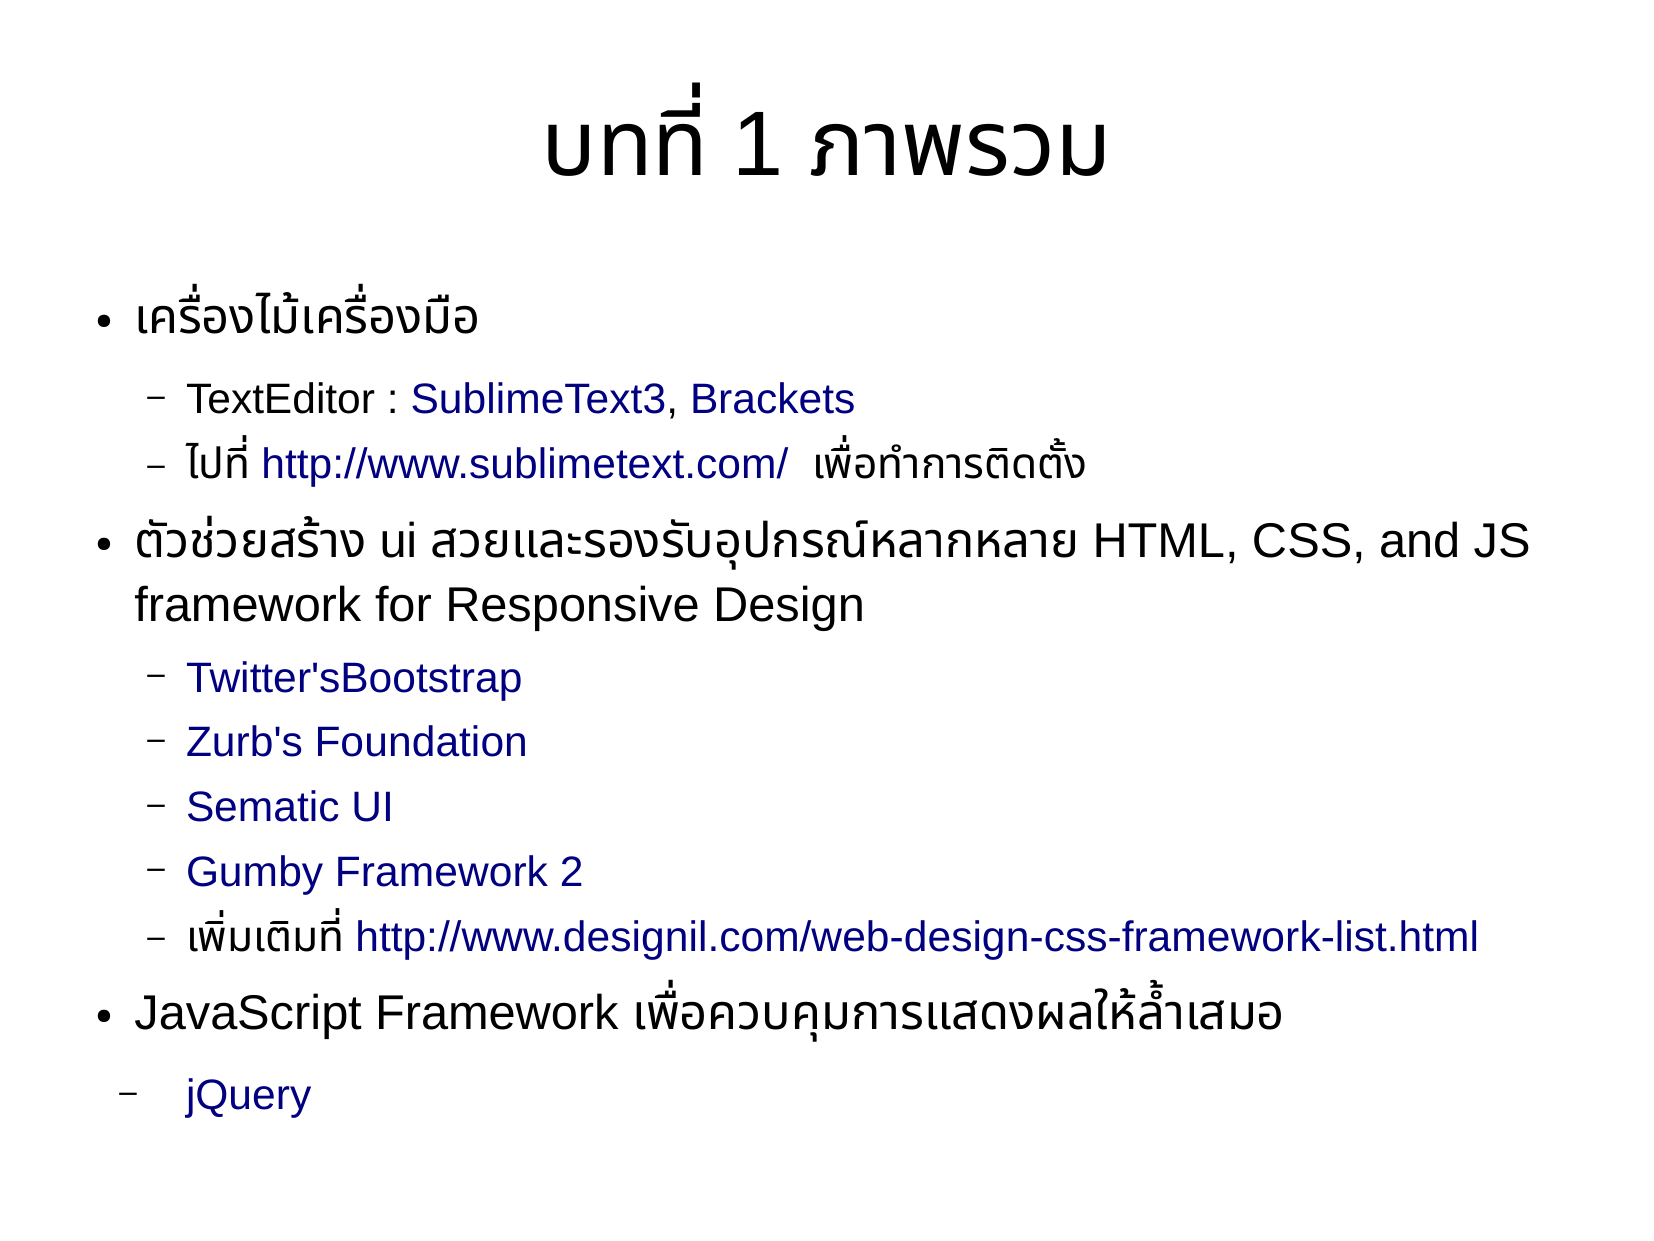

# บทที่ 1 ภาพรวม
เครื่องไม้เครื่องมือ
TextEditor : SublimeText3, Brackets
ไปที่ http://www.sublimetext.com/ เพื่อทำการติดตั้ง
ตัวช่วยสร้าง ui สวยและรองรับอุปกรณ์หลากหลาย HTML, CSS, and JS framework for Responsive Design
Twitter'sBootstrap
Zurb's Foundation
Sematic UI
Gumby Framework 2
เพิ่มเติมที่ http://www.designil.com/web-design-css-framework-list.html
JavaScript Framework เพื่อควบคุมการแสดงผลให้ล้ำเสมอ
jQuery